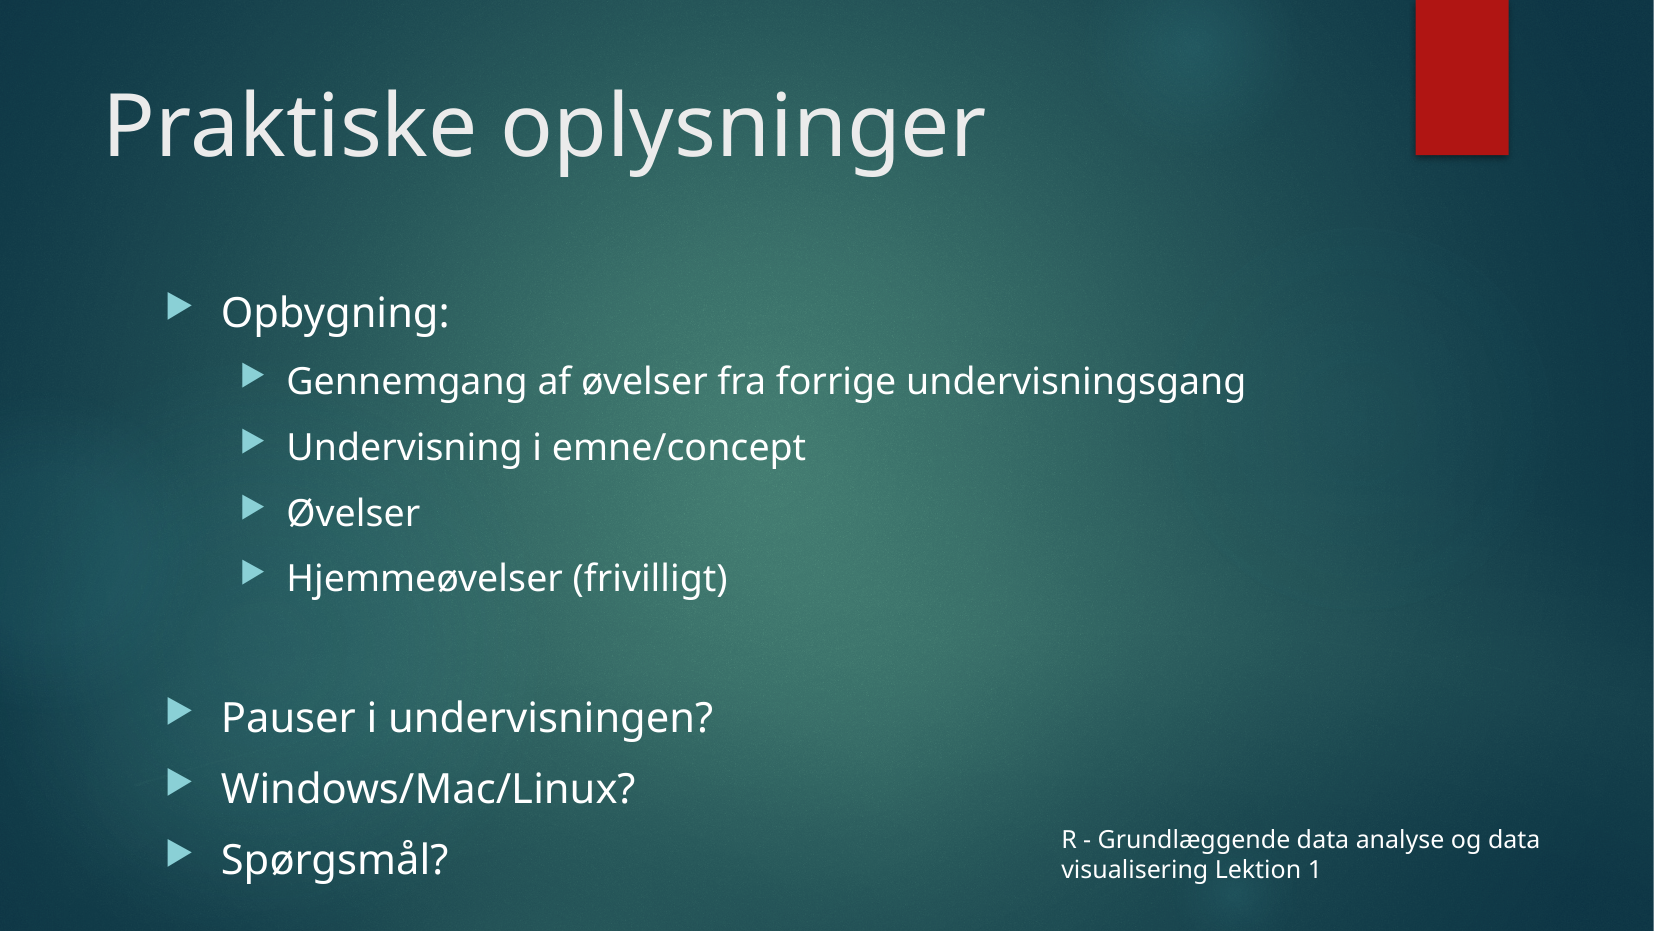

# Praktiske oplysninger
Opbygning:
Gennemgang af øvelser fra forrige undervisningsgang
Undervisning i emne/concept
Øvelser
Hjemmeøvelser (frivilligt)
Pauser i undervisningen?
Windows/Mac/Linux?
Spørgsmål?
R - Grundlæggende data analyse og data visualisering Lektion 1